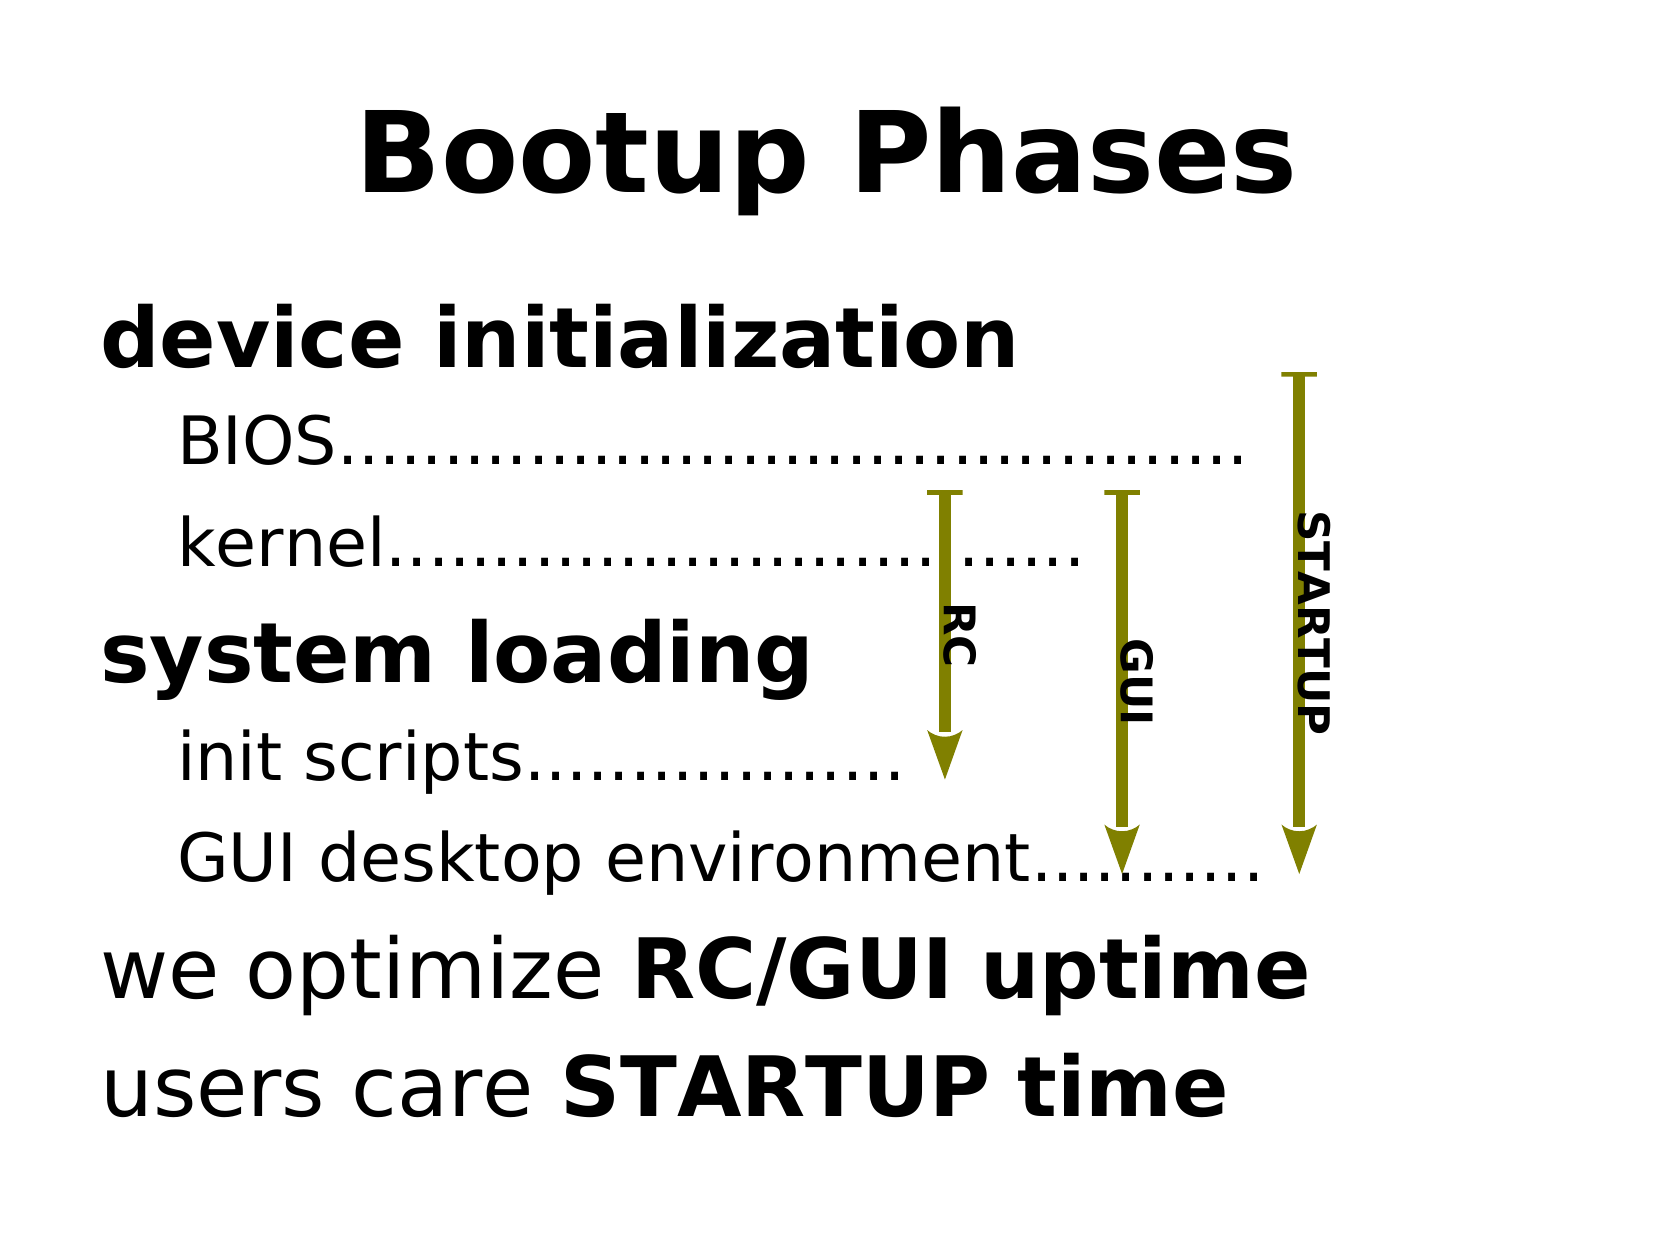

# Bootup Phases
device initialization
BIOS...........................................
kernel.................................
system loading
init scripts..................
GUI desktop environment...........
we optimize RC/GUI uptime
users care STARTUP time
STARTUP
RC
GUI